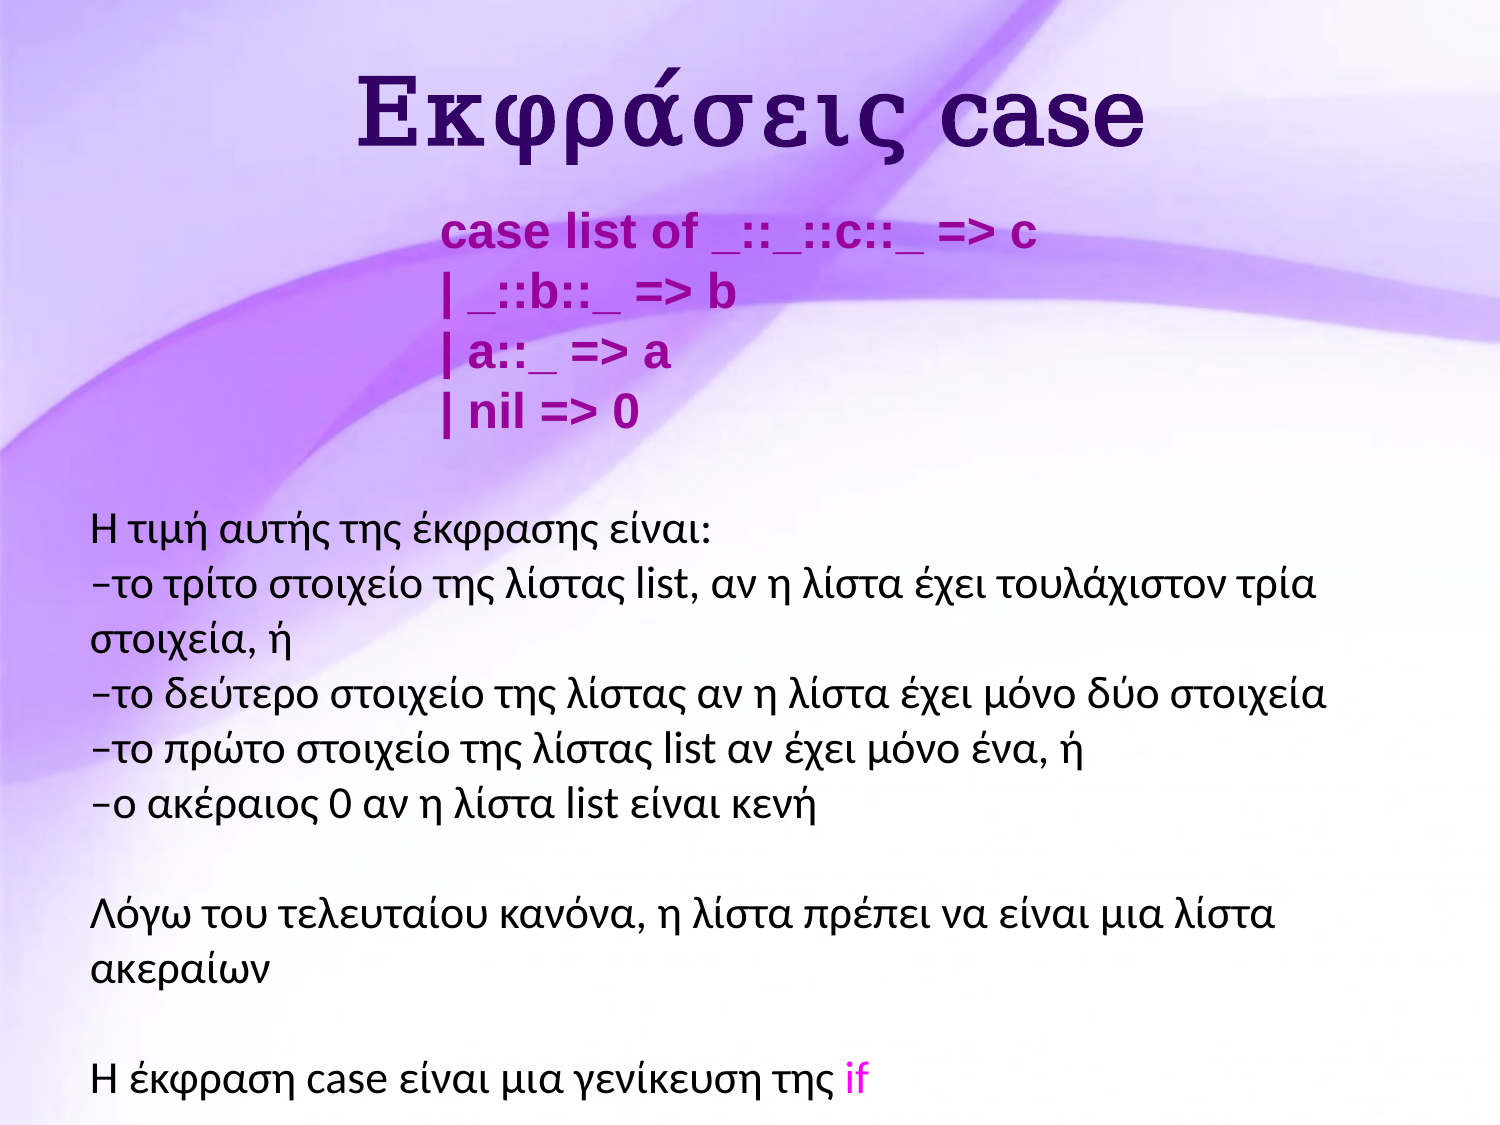

# Εκφράσεις case
 case list of _::_::c::_ => c
 | _::b::_ => b
 | a::_ => a
 | nil => 0
Η τιμή αυτής της έκφρασης είναι:
–το τρίτο στοιχείο της λίστας list, αν η λίστα έχει τουλάχιστον τρία στοιχεία, ή
–το δεύτερο στοιχείο της λίστας αν η λίστα έχει μόνο δύο στοιχεία
–το πρώτο στοιχείο της λίστας list αν έχει μόνο ένα, ή
–ο ακέραιος 0 αν η λίστα list είναι κενή
Λόγω του τελευταίου κανόνα, η λίστα πρέπει να είναι μια λίστα ακεραίων
Η έκφραση case είναι μια γενίκευση της if